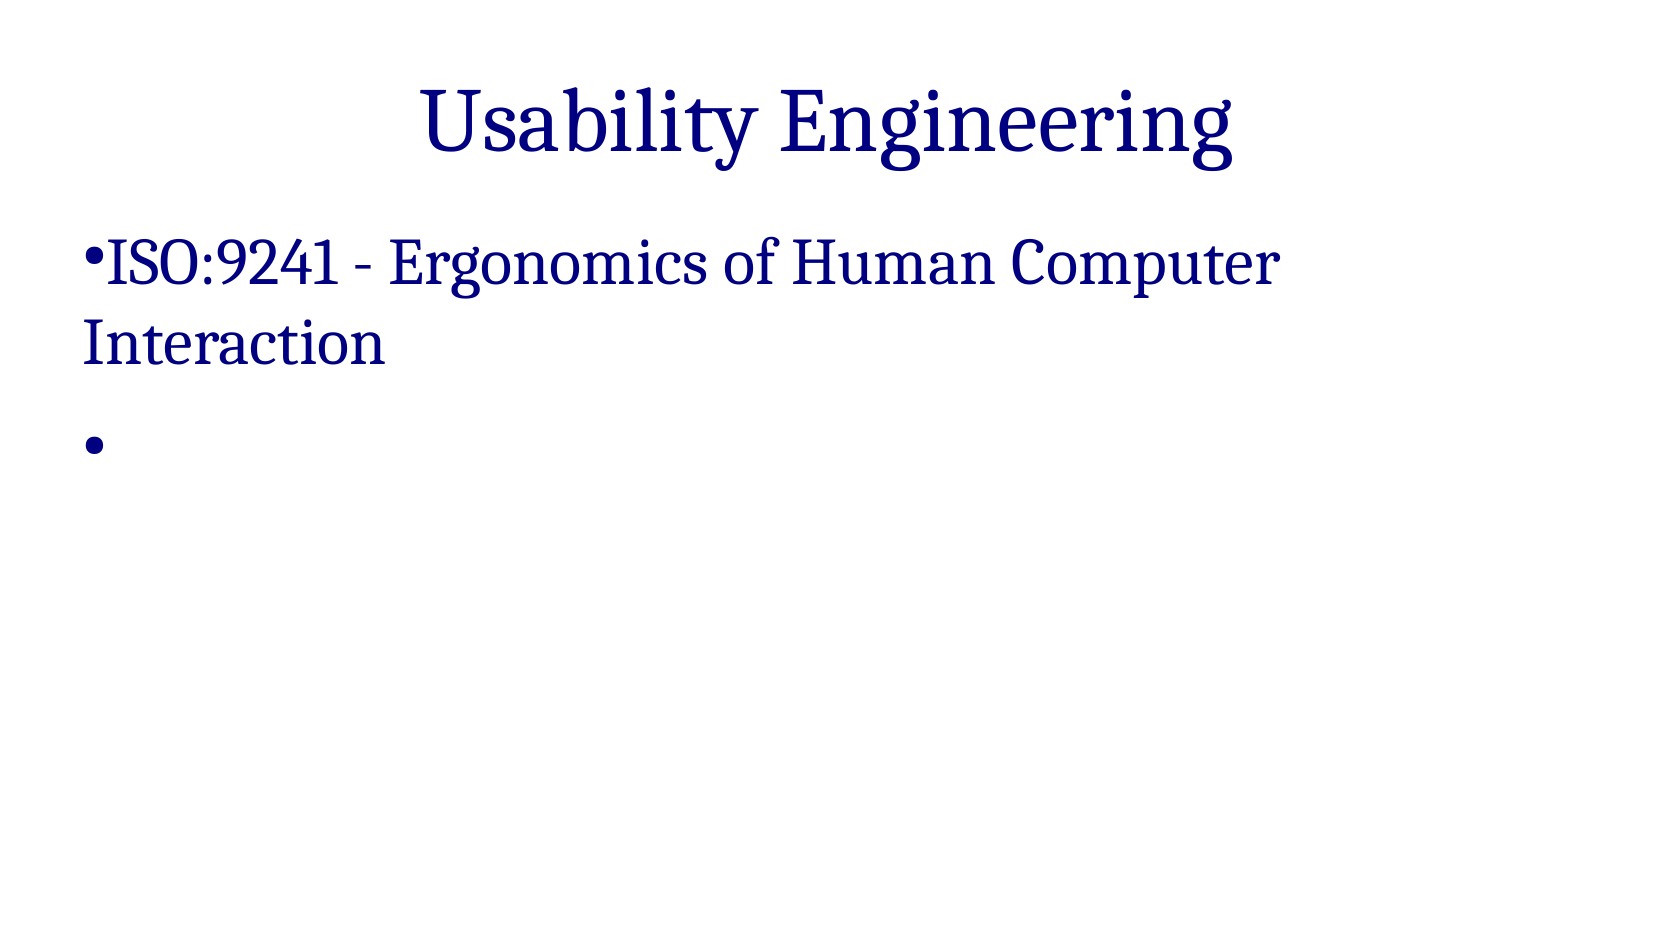

# Usability Engineering
ISO:9241 - Ergonomics of Human Computer Interaction